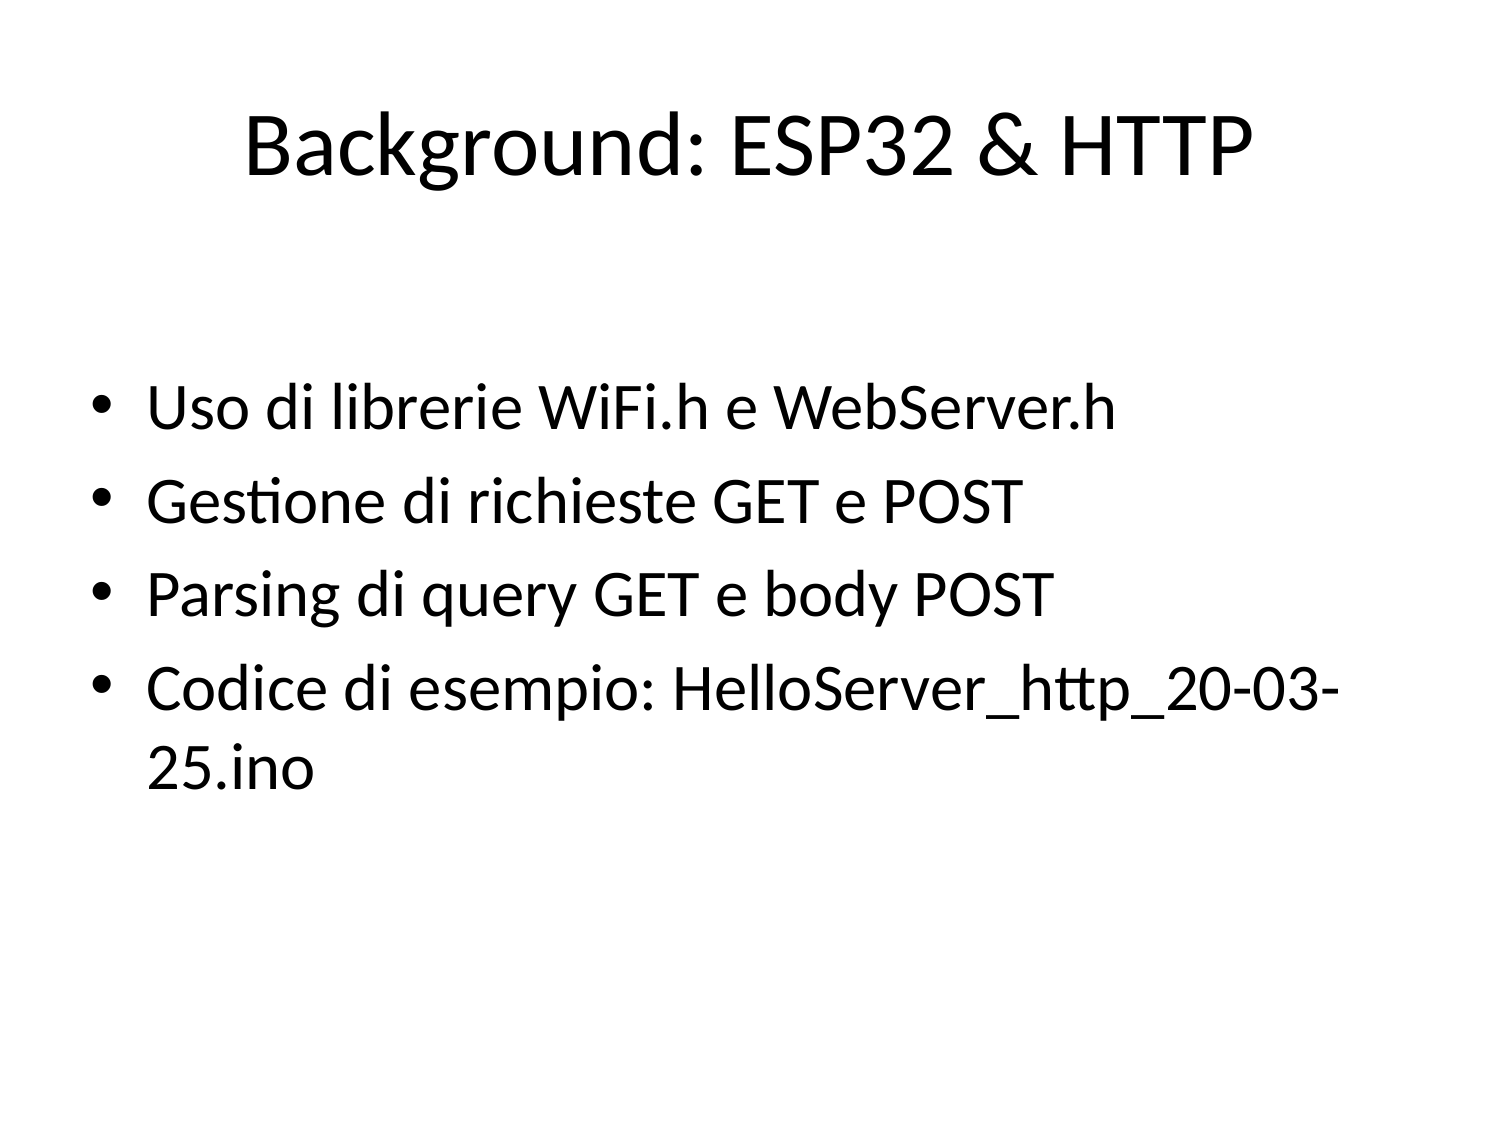

# Background: ESP32 & HTTP
Uso di librerie WiFi.h e WebServer.h
Gestione di richieste GET e POST
Parsing di query GET e body POST
Codice di esempio: HelloServer_http_20-03-25.ino